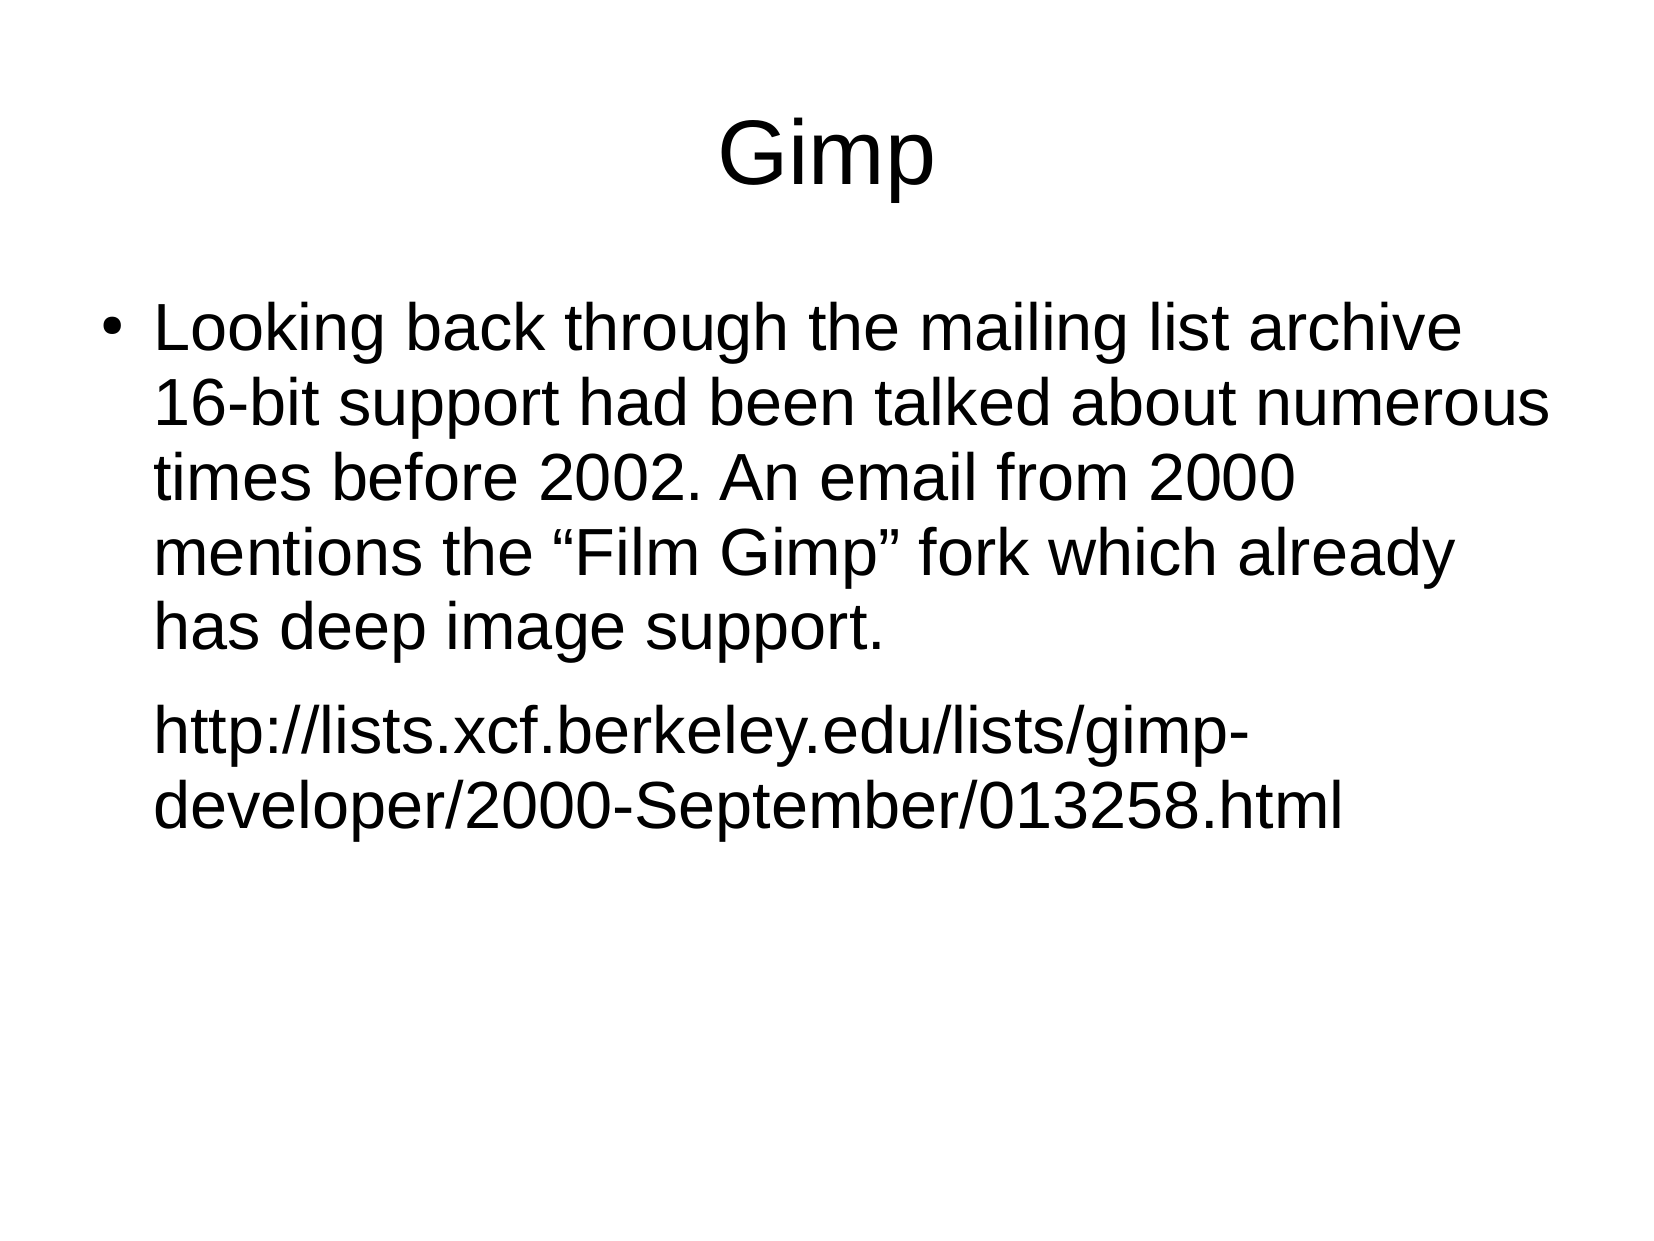

# Gimp
Looking back through the mailing list archive 16-bit support had been talked about numerous times before 2002. An email from 2000 mentions the “Film Gimp” fork which already has deep image support.
http://lists.xcf.berkeley.edu/lists/gimp-developer/2000-September/013258.html